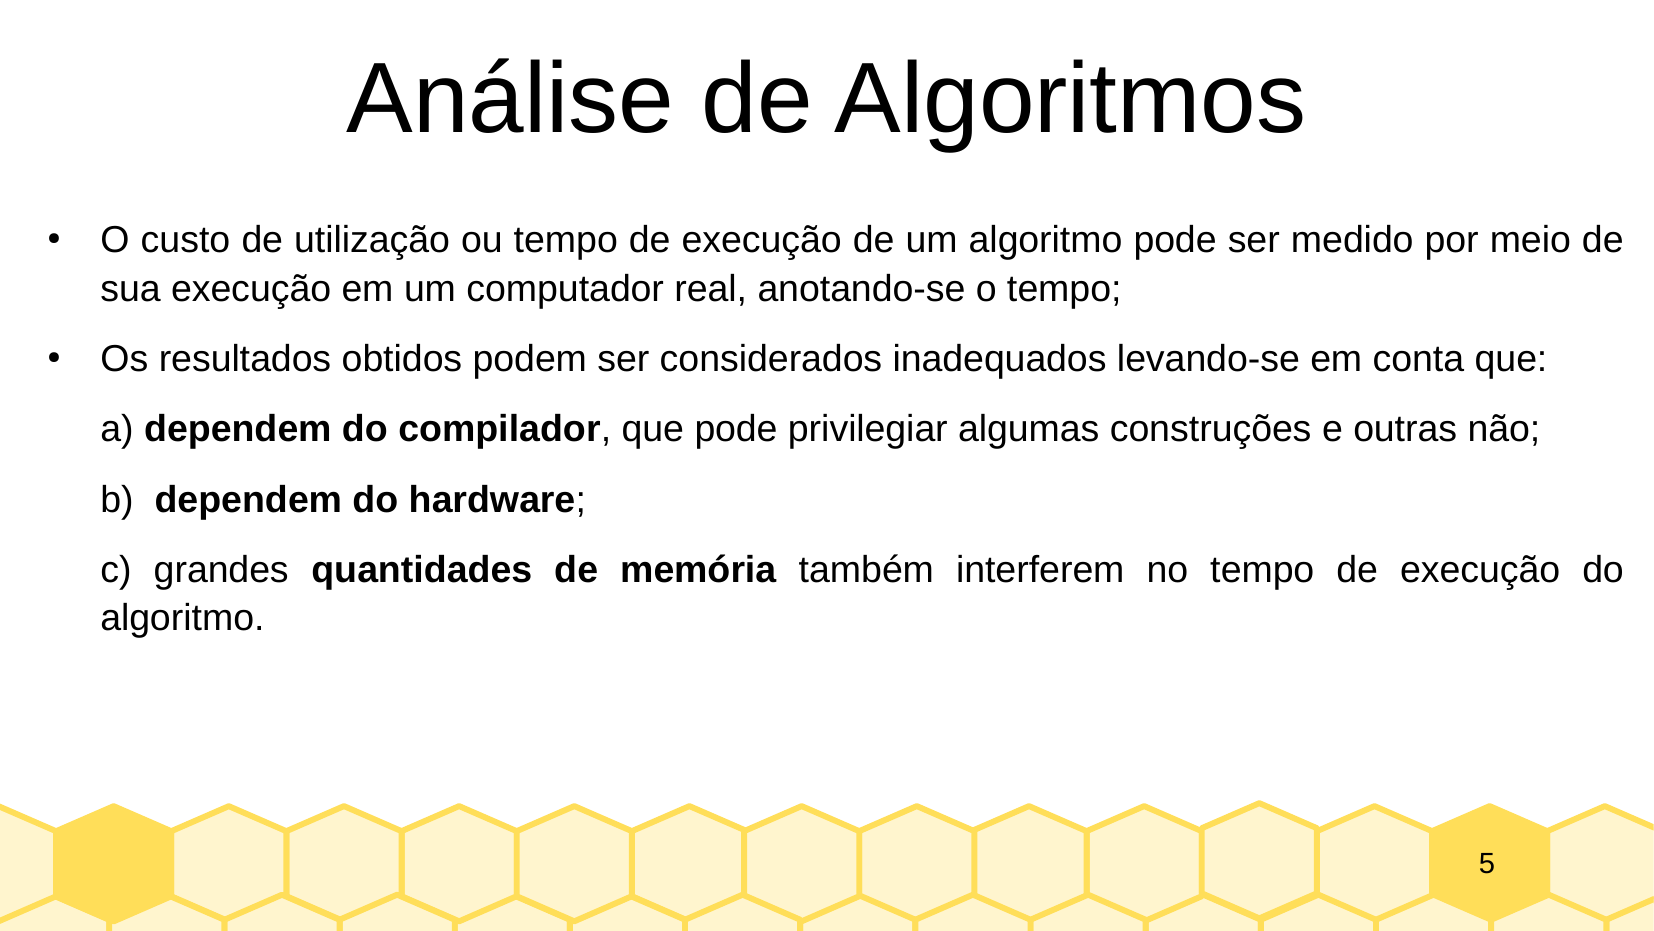

# Análise de Algoritmos
O custo de utilização ou tempo de execução de um algoritmo pode ser medido por meio de sua execução em um computador real, anotando-se o tempo;
Os resultados obtidos podem ser considerados inadequados levando-se em conta que:
a) dependem do compilador, que pode privilegiar algumas construções e outras não;
b) dependem do hardware;
c) grandes quantidades de memória também interferem no tempo de execução do algoritmo.